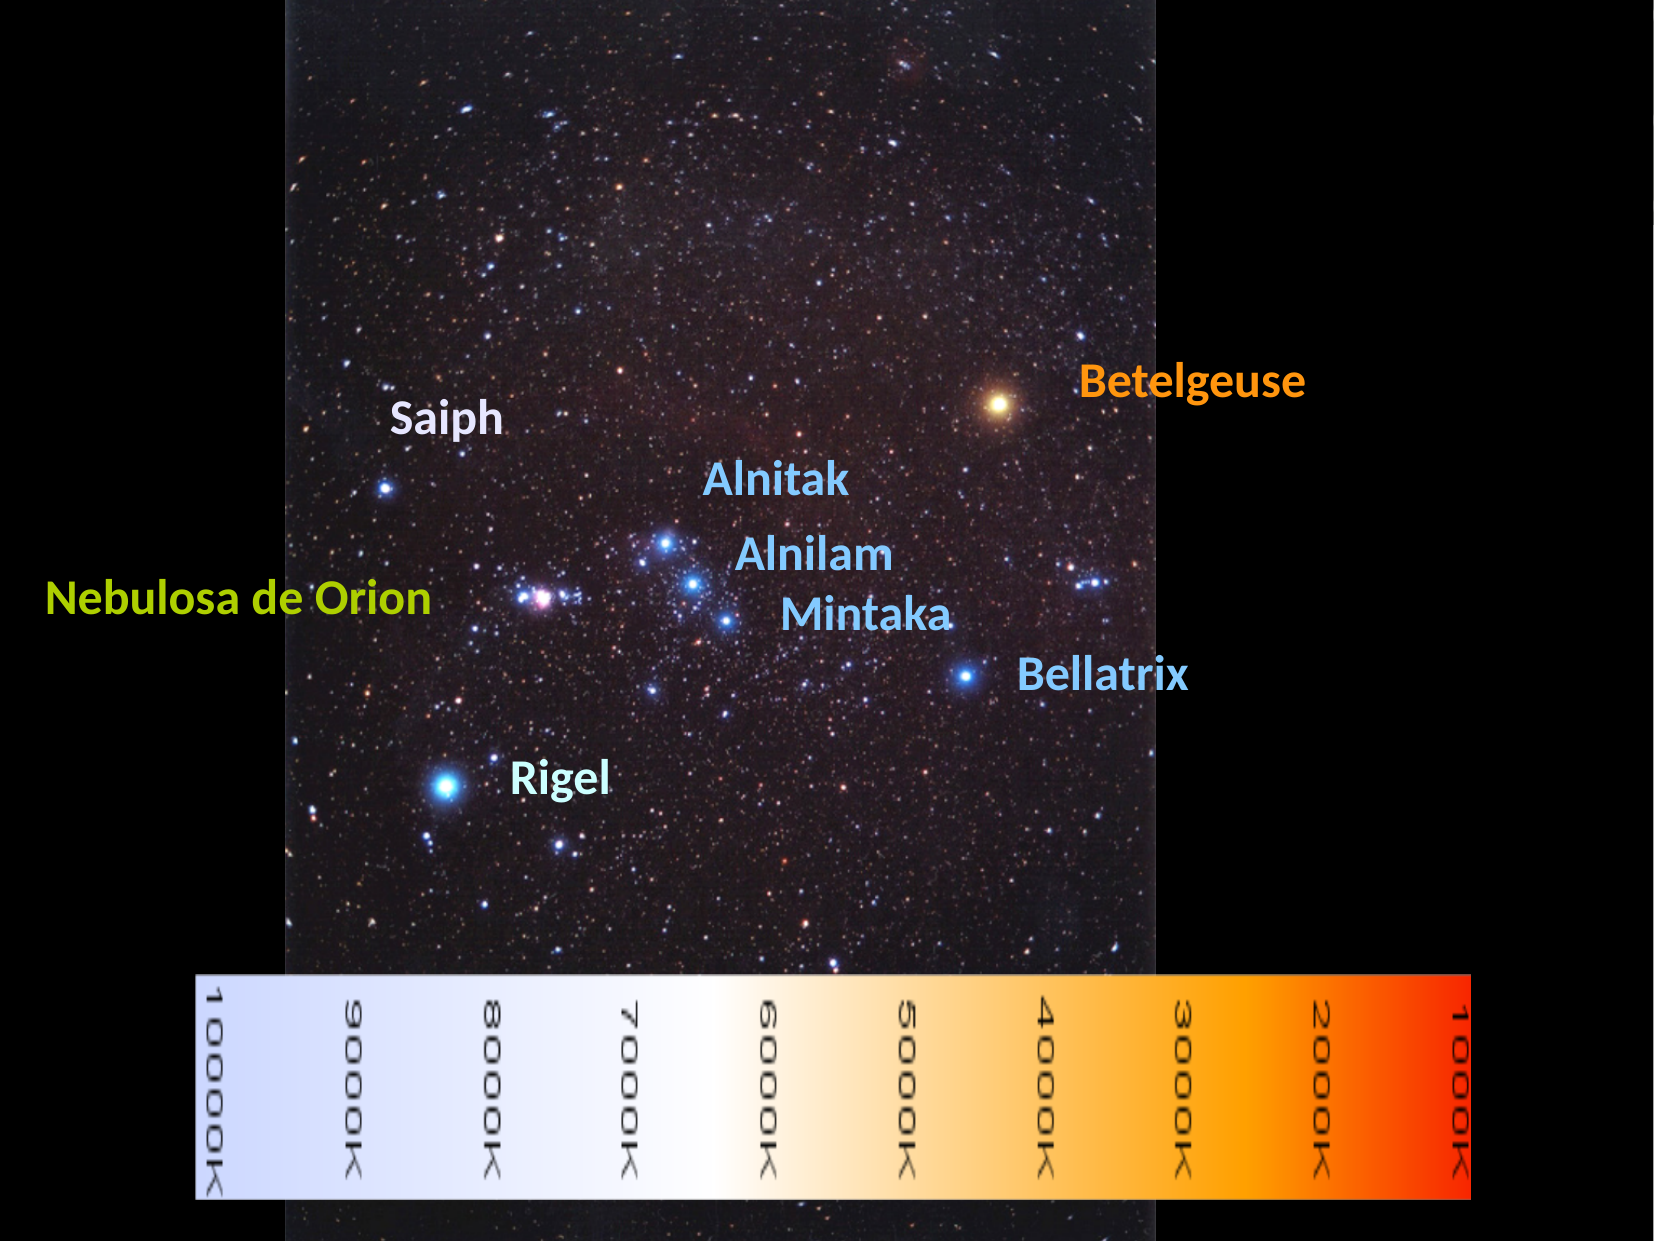

Betelgeuse
Saiph
Alnitak
Alnilam
Nebulosa de Orion
Mintaka
Bellatrix
Rigel
Oct 11, 2018
Asorey IPAC 2018 U02C04 09/16
21